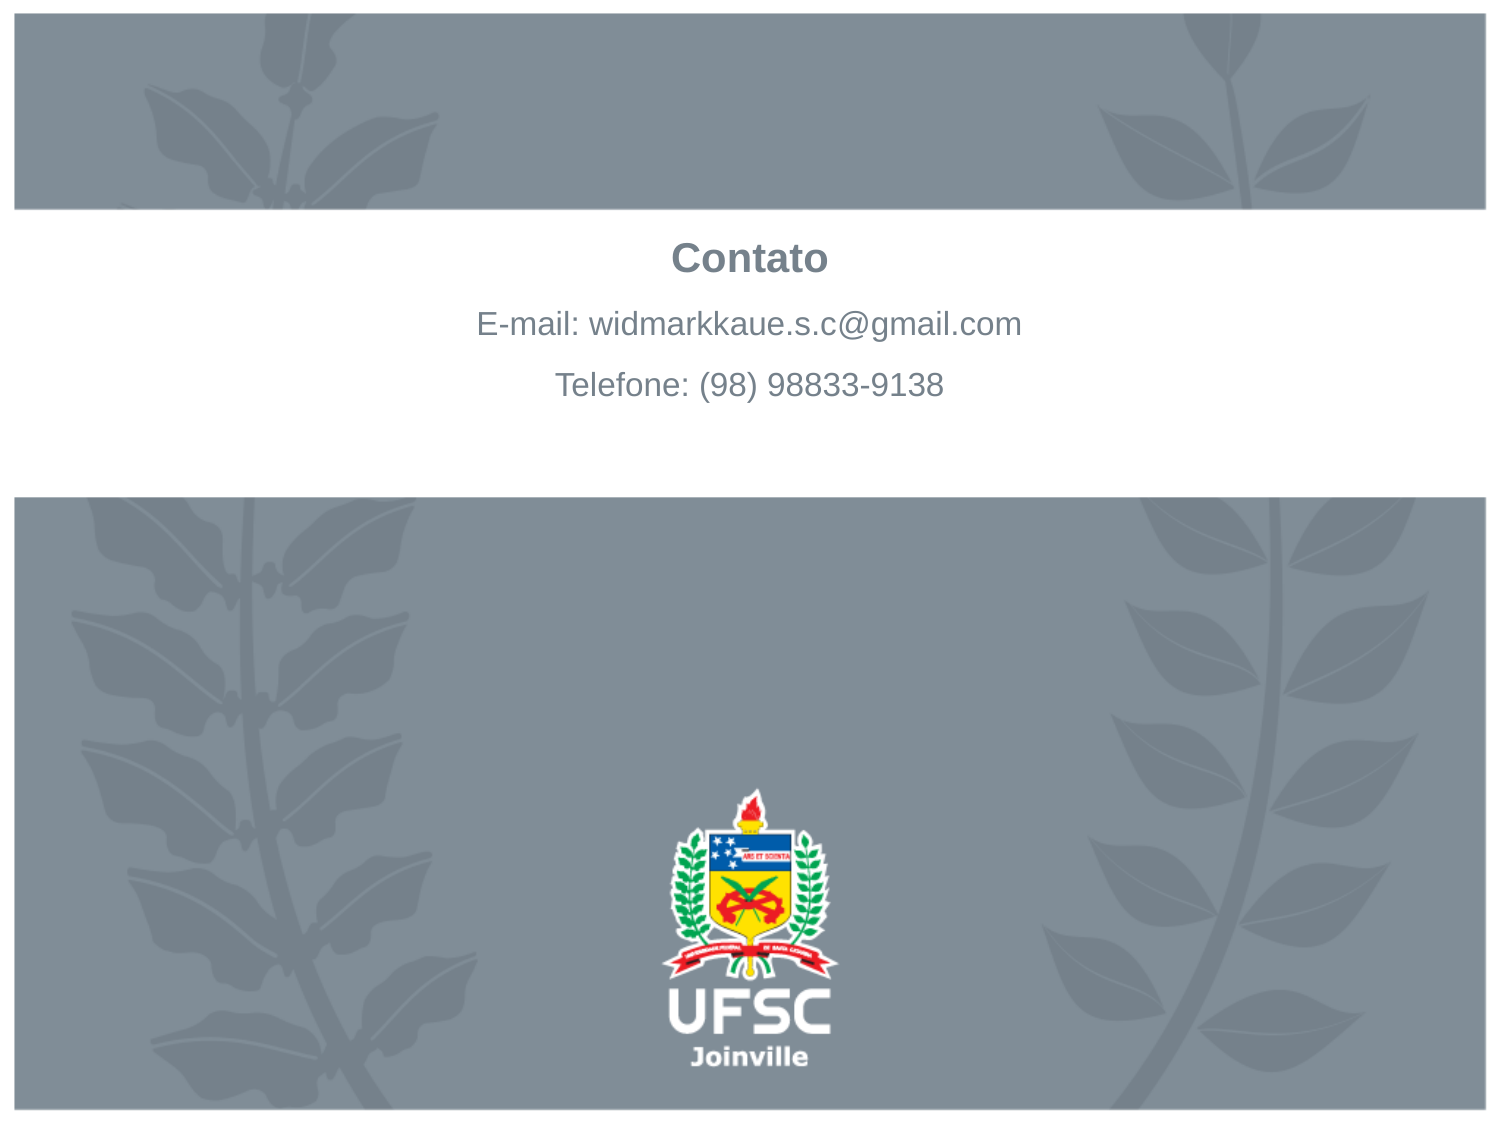

# Contato
E-mail: widmarkkaue.s.c@gmail.com
Telefone: (98) 98833-9138